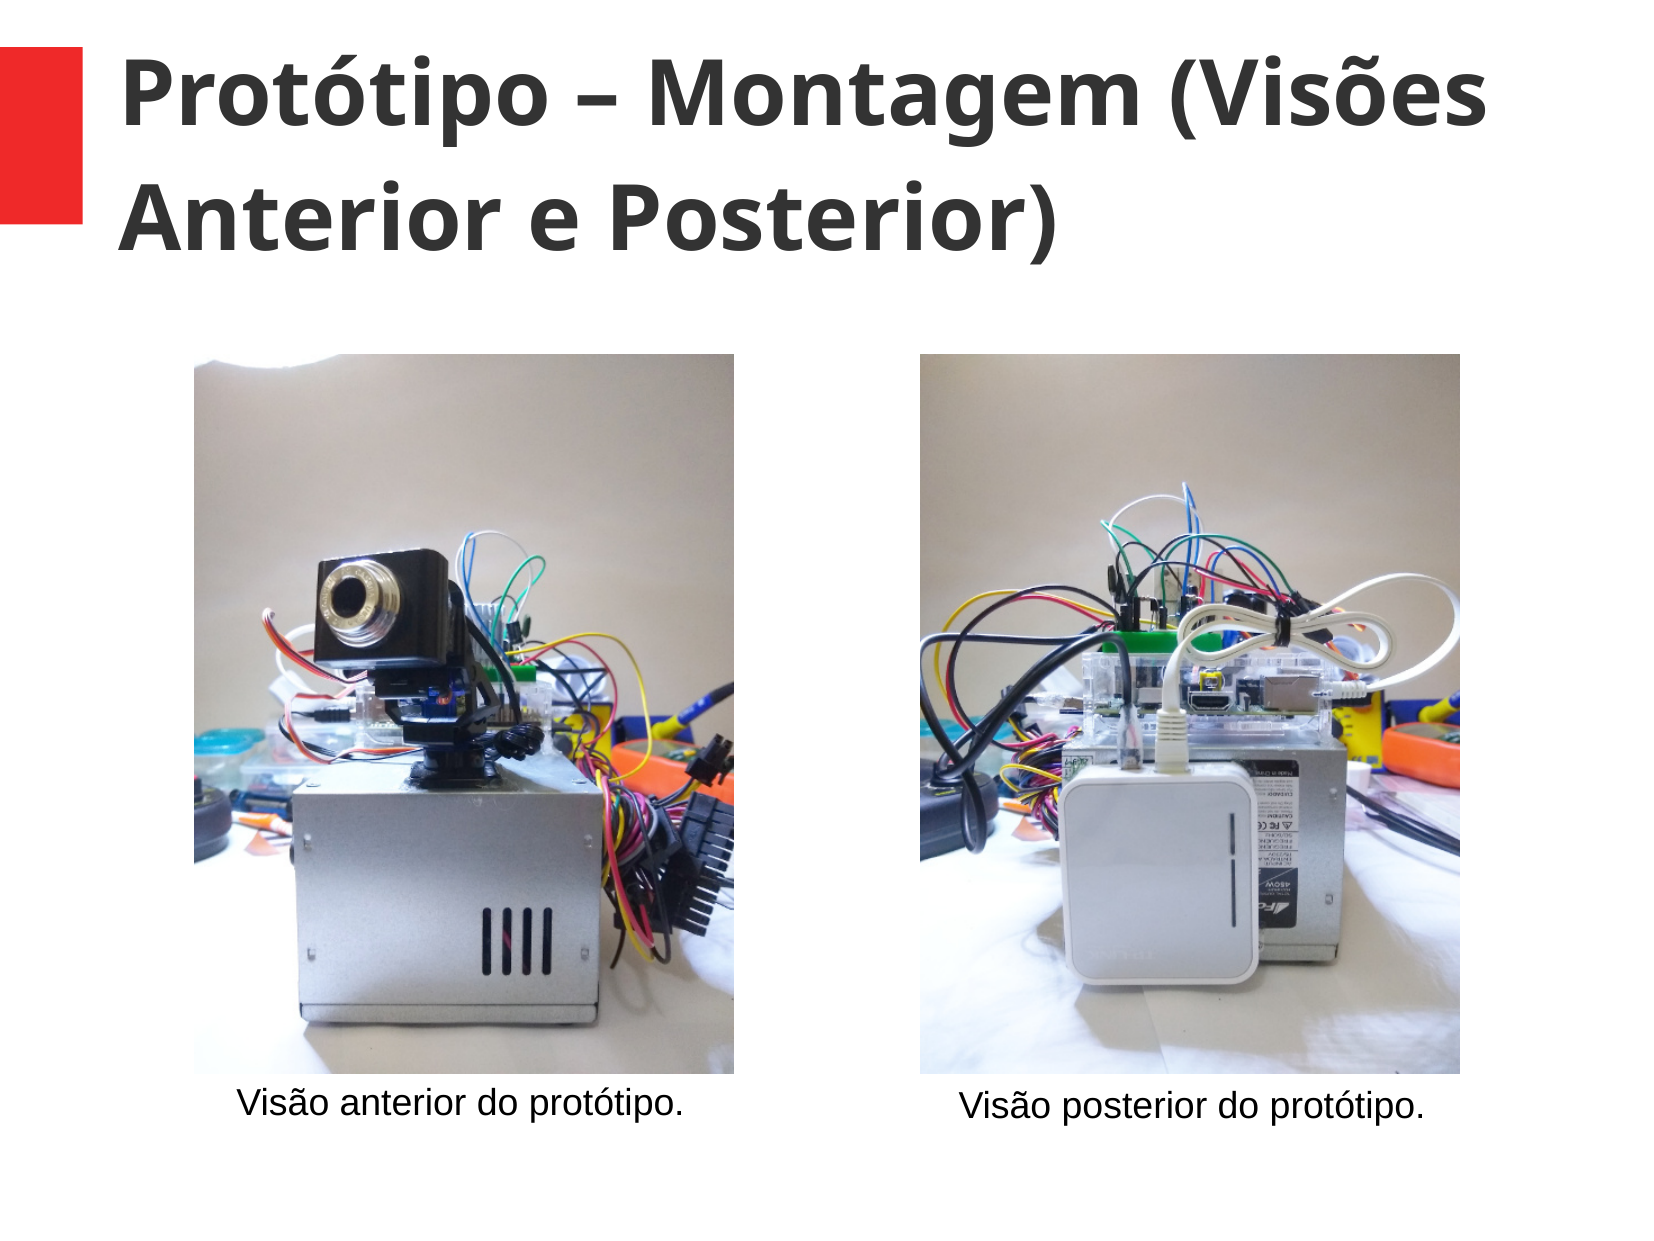

# Protótipo – Montagem (Visões Anterior e Posterior)
Visão anterior do protótipo.
Visão posterior do protótipo.